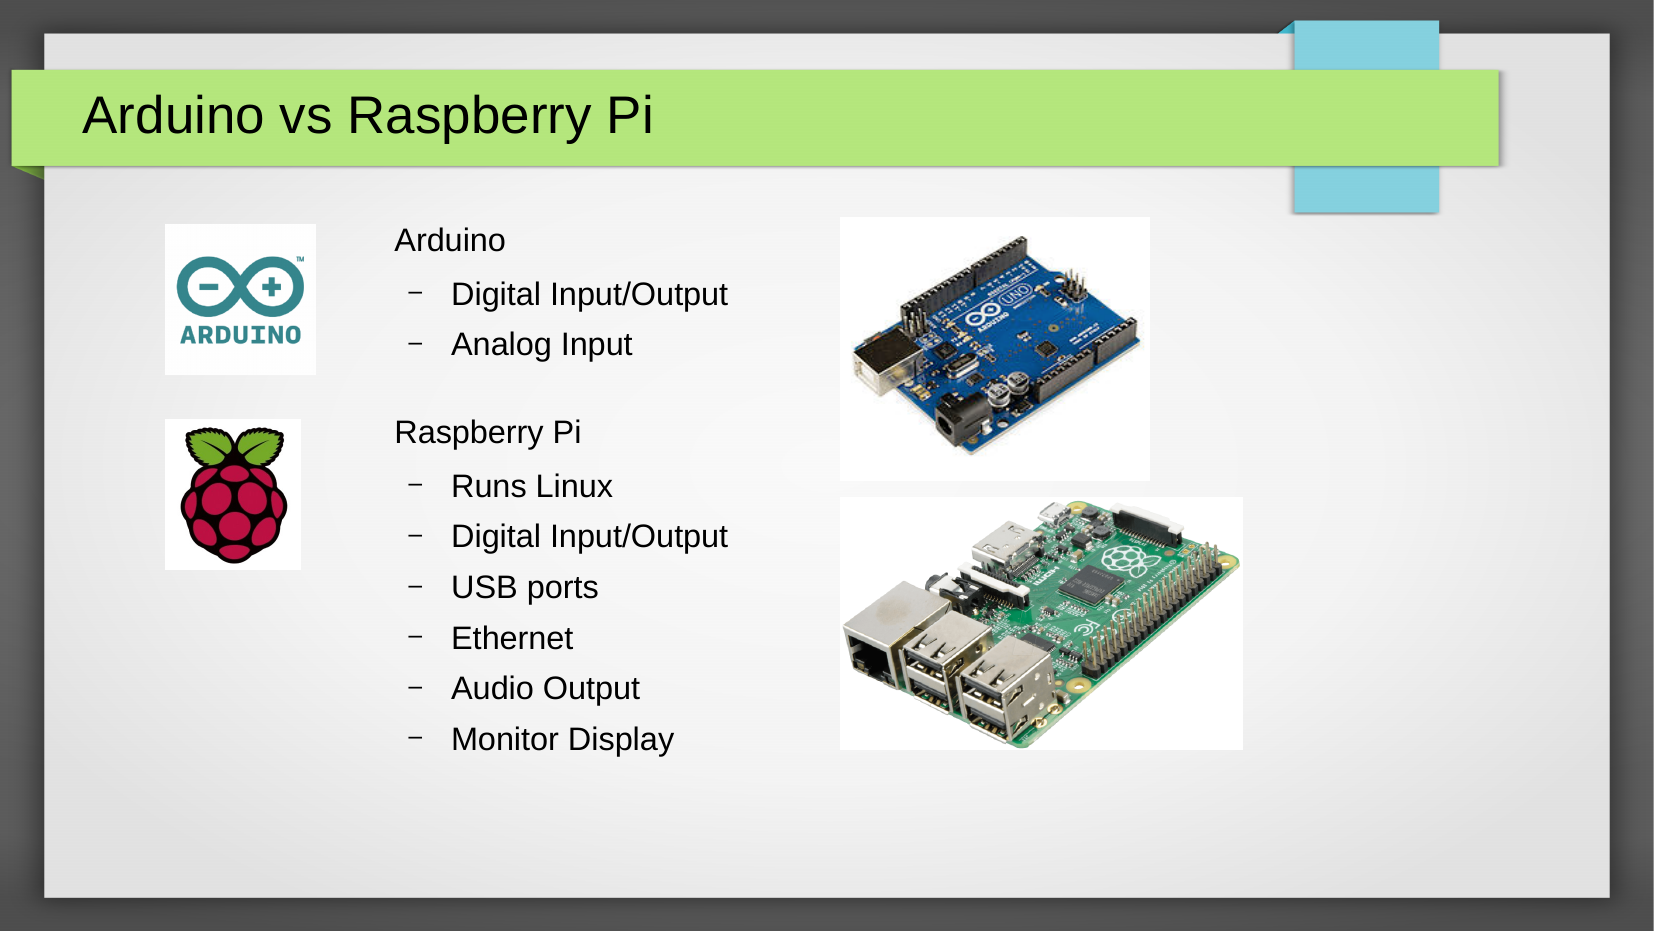

# Arduino vs Raspberry Pi
Arduino
Digital Input/Output
Analog Input
Raspberry Pi
Runs Linux
Digital Input/Output
USB ports
Ethernet
Audio Output
Monitor Display